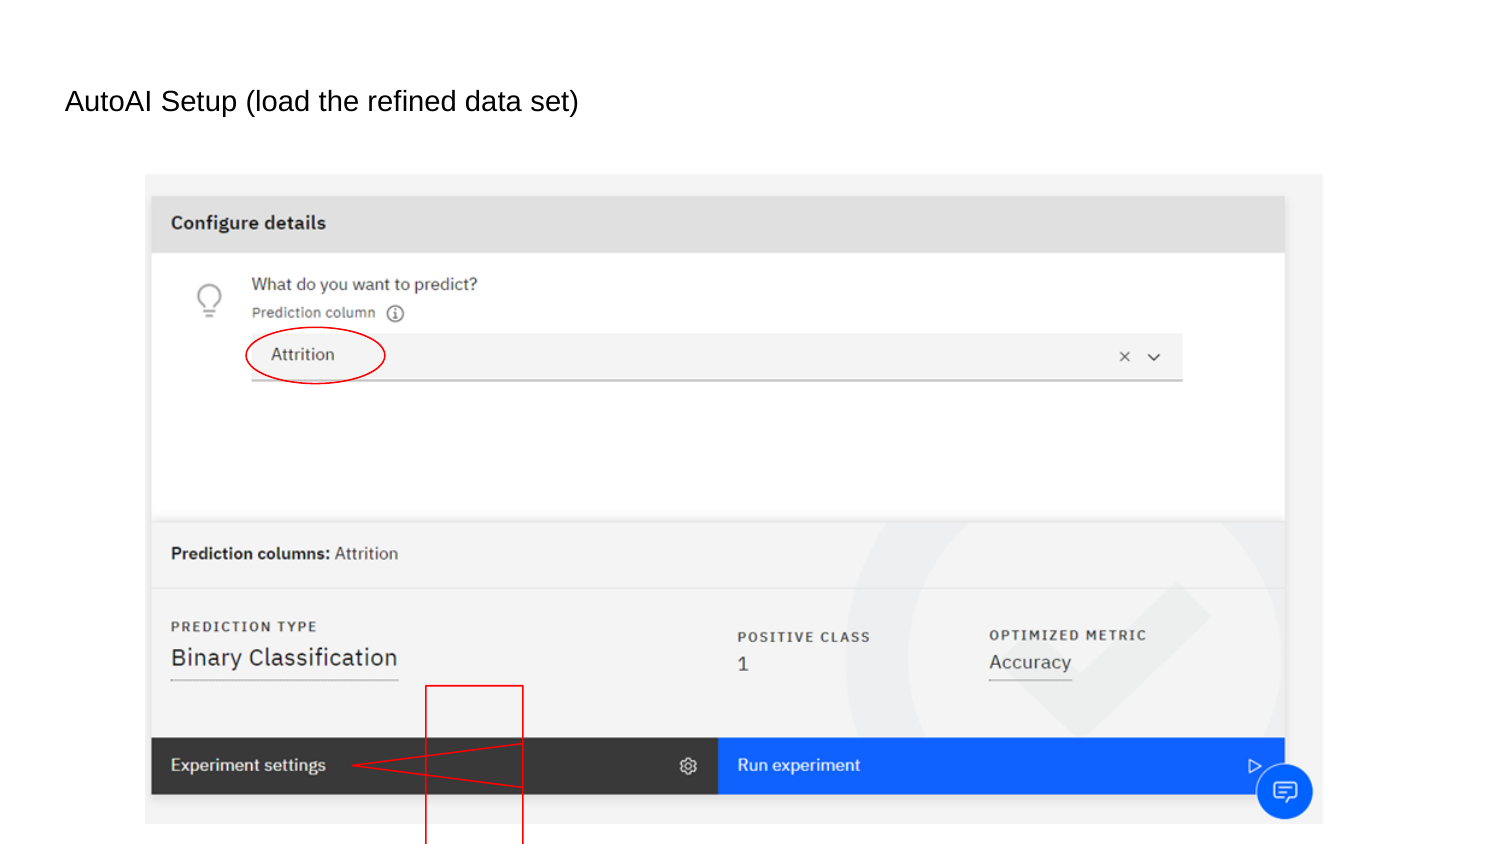

# AutoAI Setup (load the refined data set)